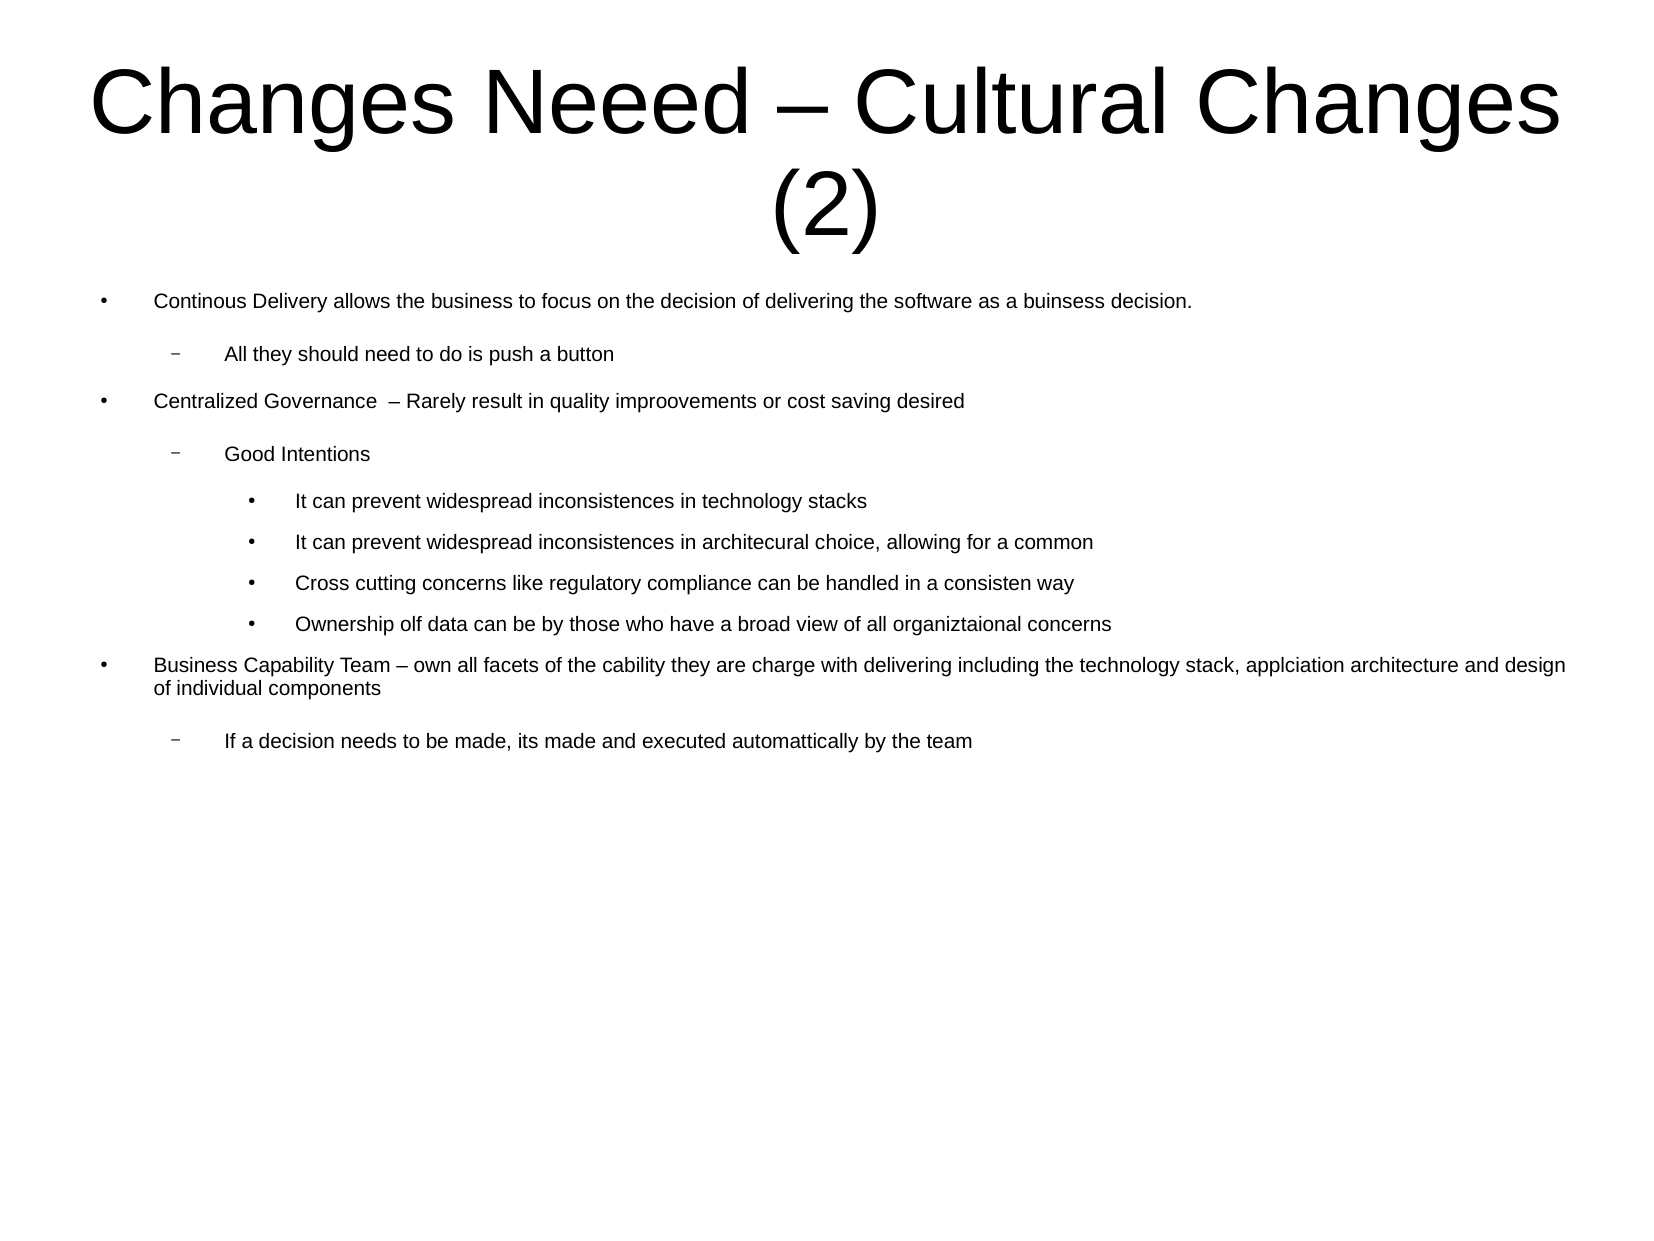

# Changes Neeed – Cultural Changes (2)
Continous Delivery allows the business to focus on the decision of delivering the software as a buinsess decision.
All they should need to do is push a button
Centralized Governance – Rarely result in quality improovements or cost saving desired
Good Intentions
It can prevent widespread inconsistences in technology stacks
It can prevent widespread inconsistences in architecural choice, allowing for a common
Cross cutting concerns like regulatory compliance can be handled in a consisten way
Ownership olf data can be by those who have a broad view of all organiztaional concerns
Business Capability Team – own all facets of the cability they are charge with delivering including the technology stack, applciation architecture and design of individual components
If a decision needs to be made, its made and executed automattically by the team